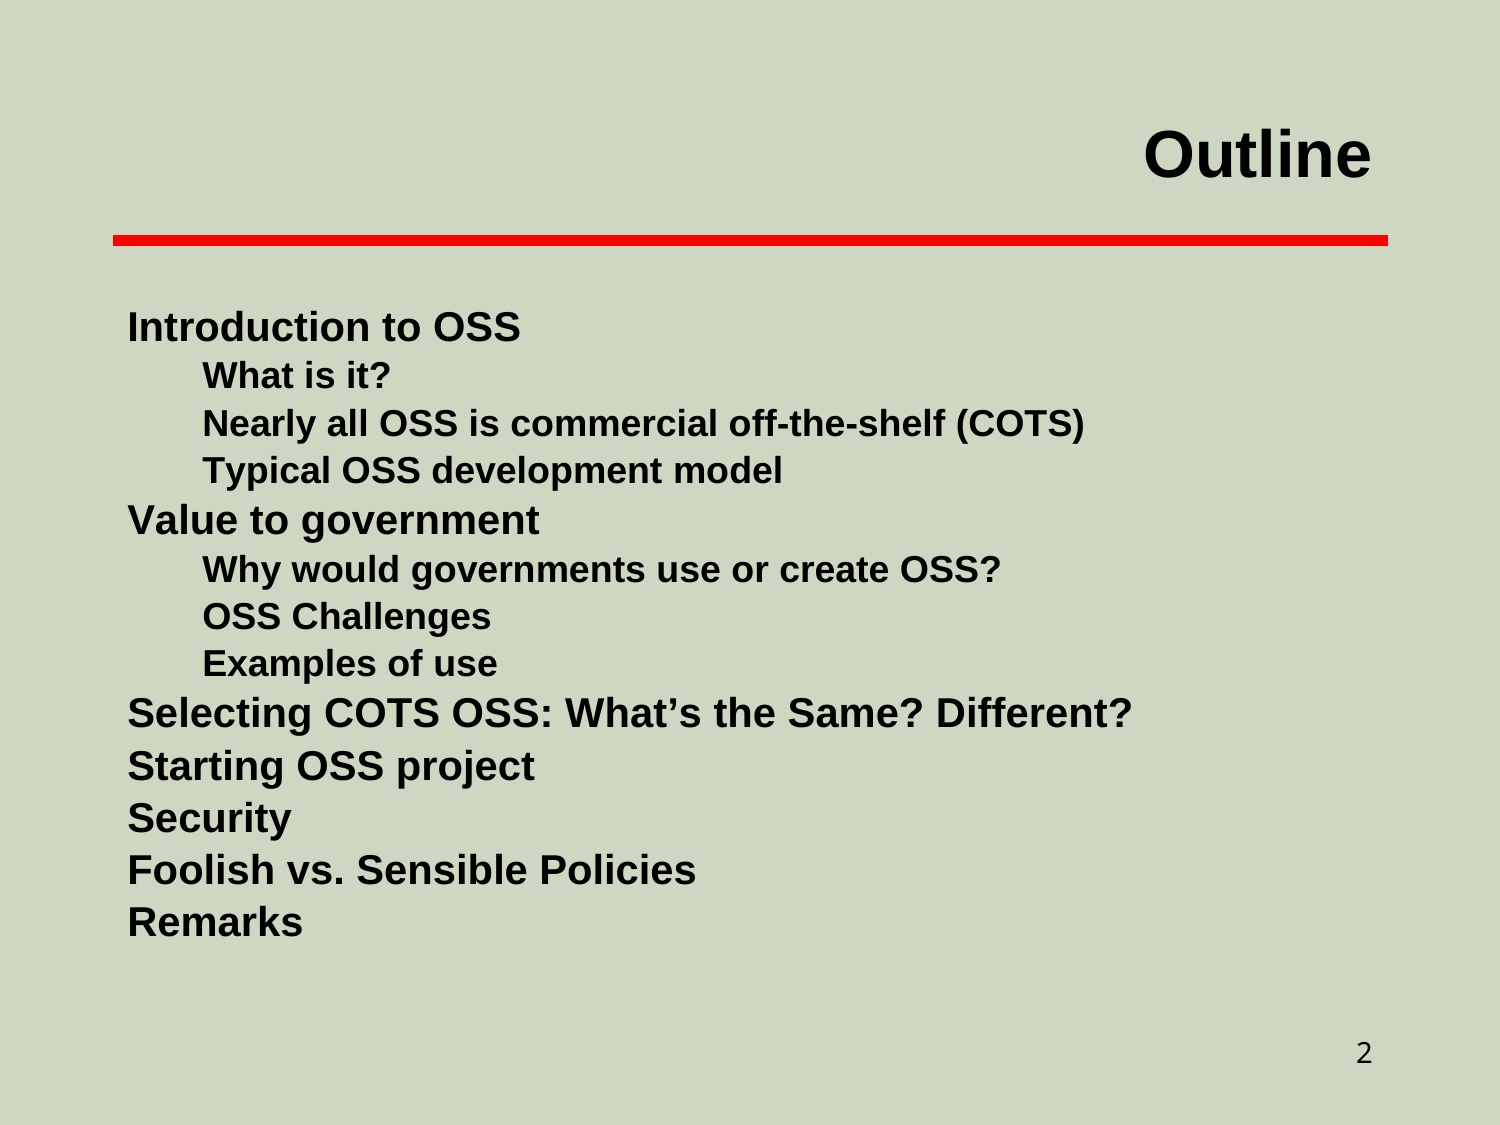

# Outline
Introduction to OSS
What is it?
Nearly all OSS is commercial off-the-shelf (COTS)
Typical OSS development model
Value to government
Why would governments use or create OSS?
OSS Challenges
Examples of use
Selecting COTS OSS: What’s the Same? Different?
Starting OSS project
Security
Foolish vs. Sensible Policies
Remarks